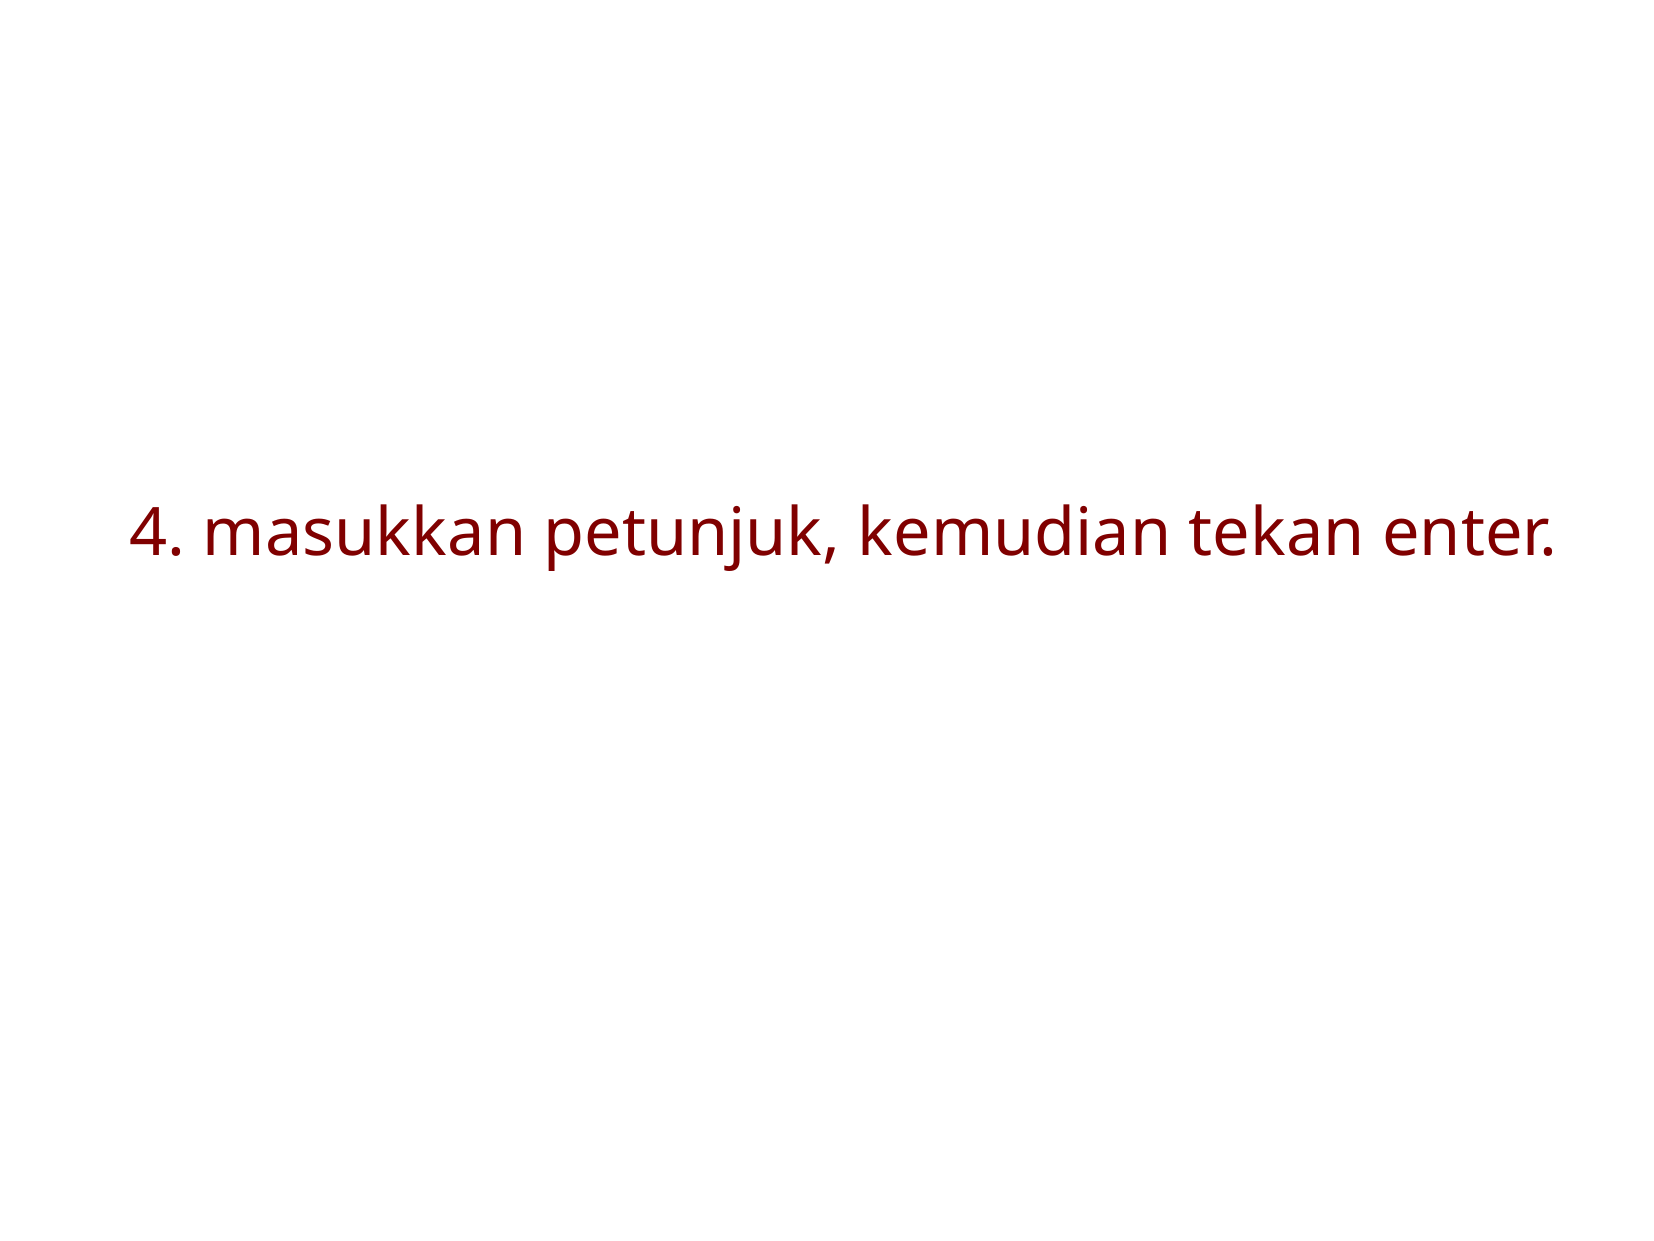

# 4. masukkan petunjuk, kemudian tekan enter.